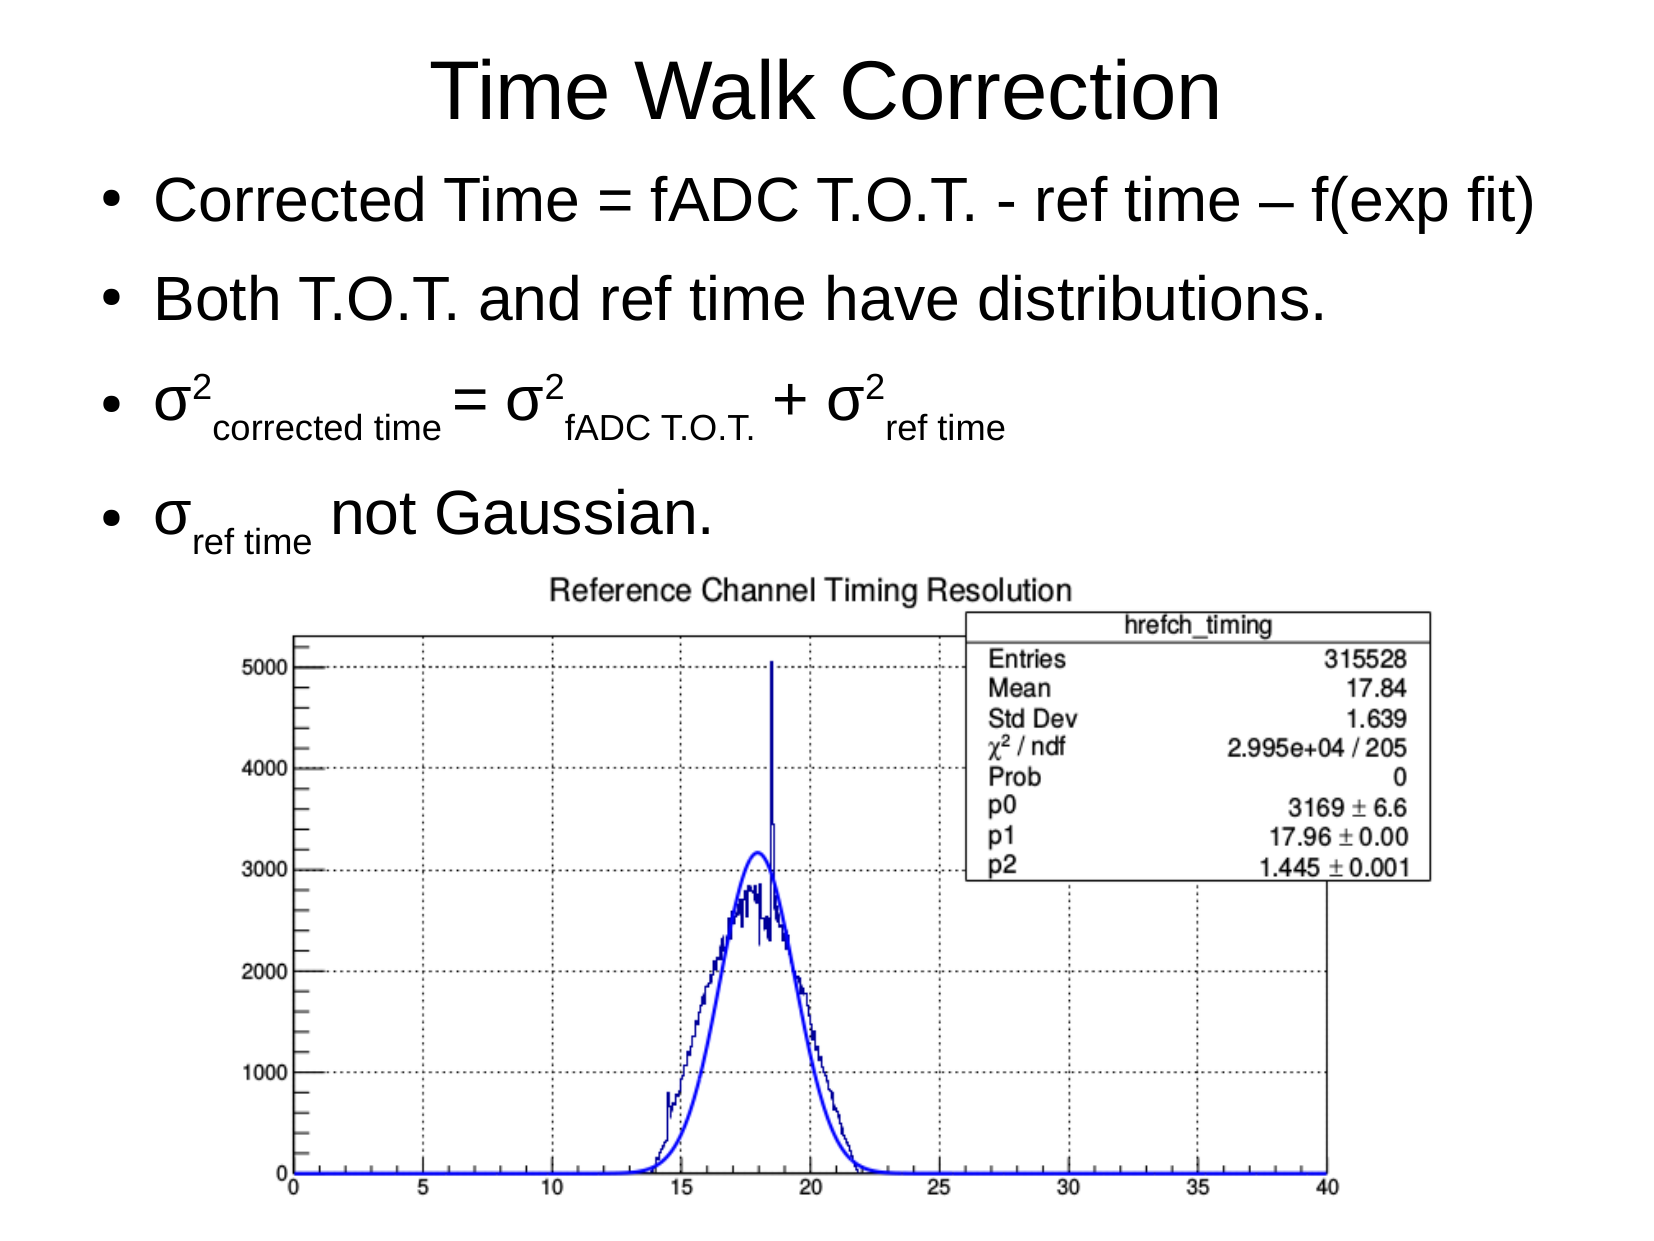

# Time Walk Correction
Corrected Time = fADC T.O.T. - ref time – f(exp fit)
Both T.O.T. and ref time have distributions.
σ2corrected time = σ2fADC T.O.T. + σ2ref time
σref time not Gaussian.